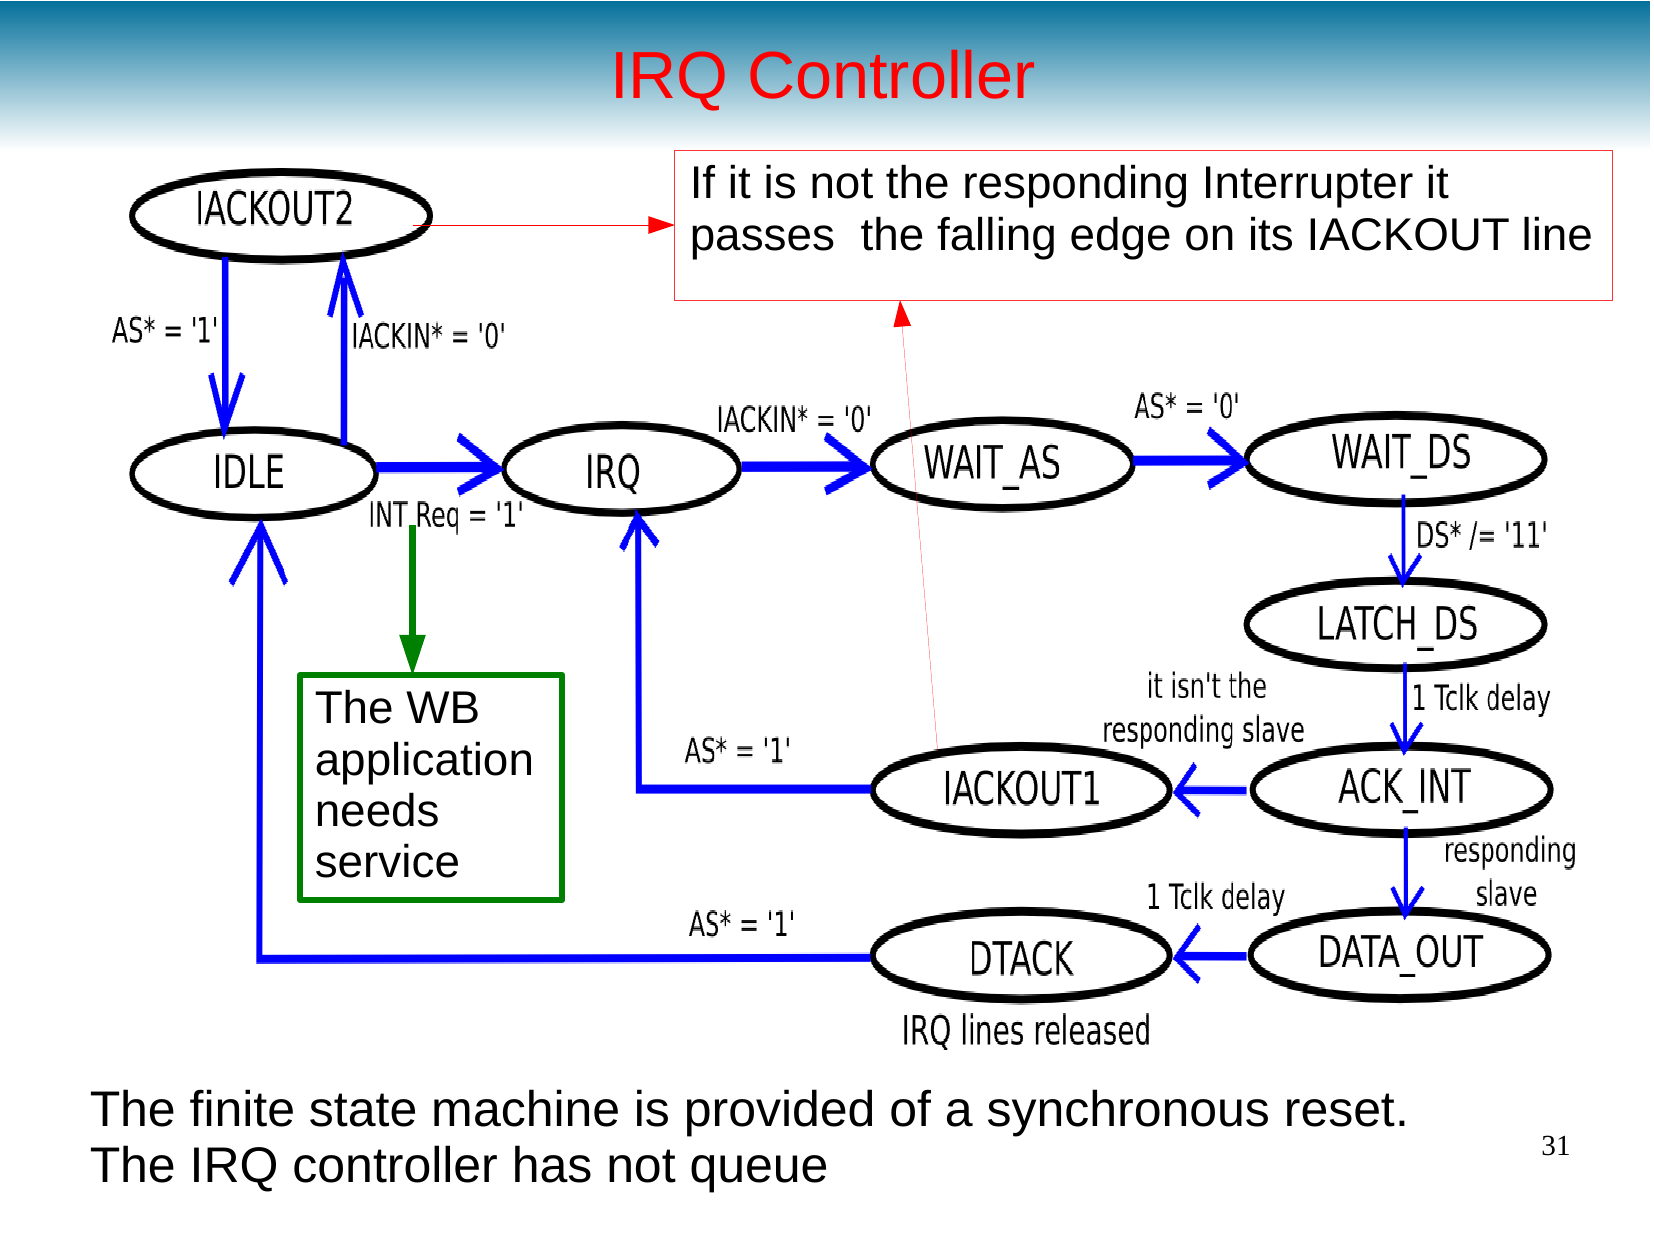

IRQ Controller
If it is not the responding Interrupter it passes the falling edge on its IACKOUT line
The WB application needs service
The finite state machine is provided of a synchronous reset.
The IRQ controller has not queue
31